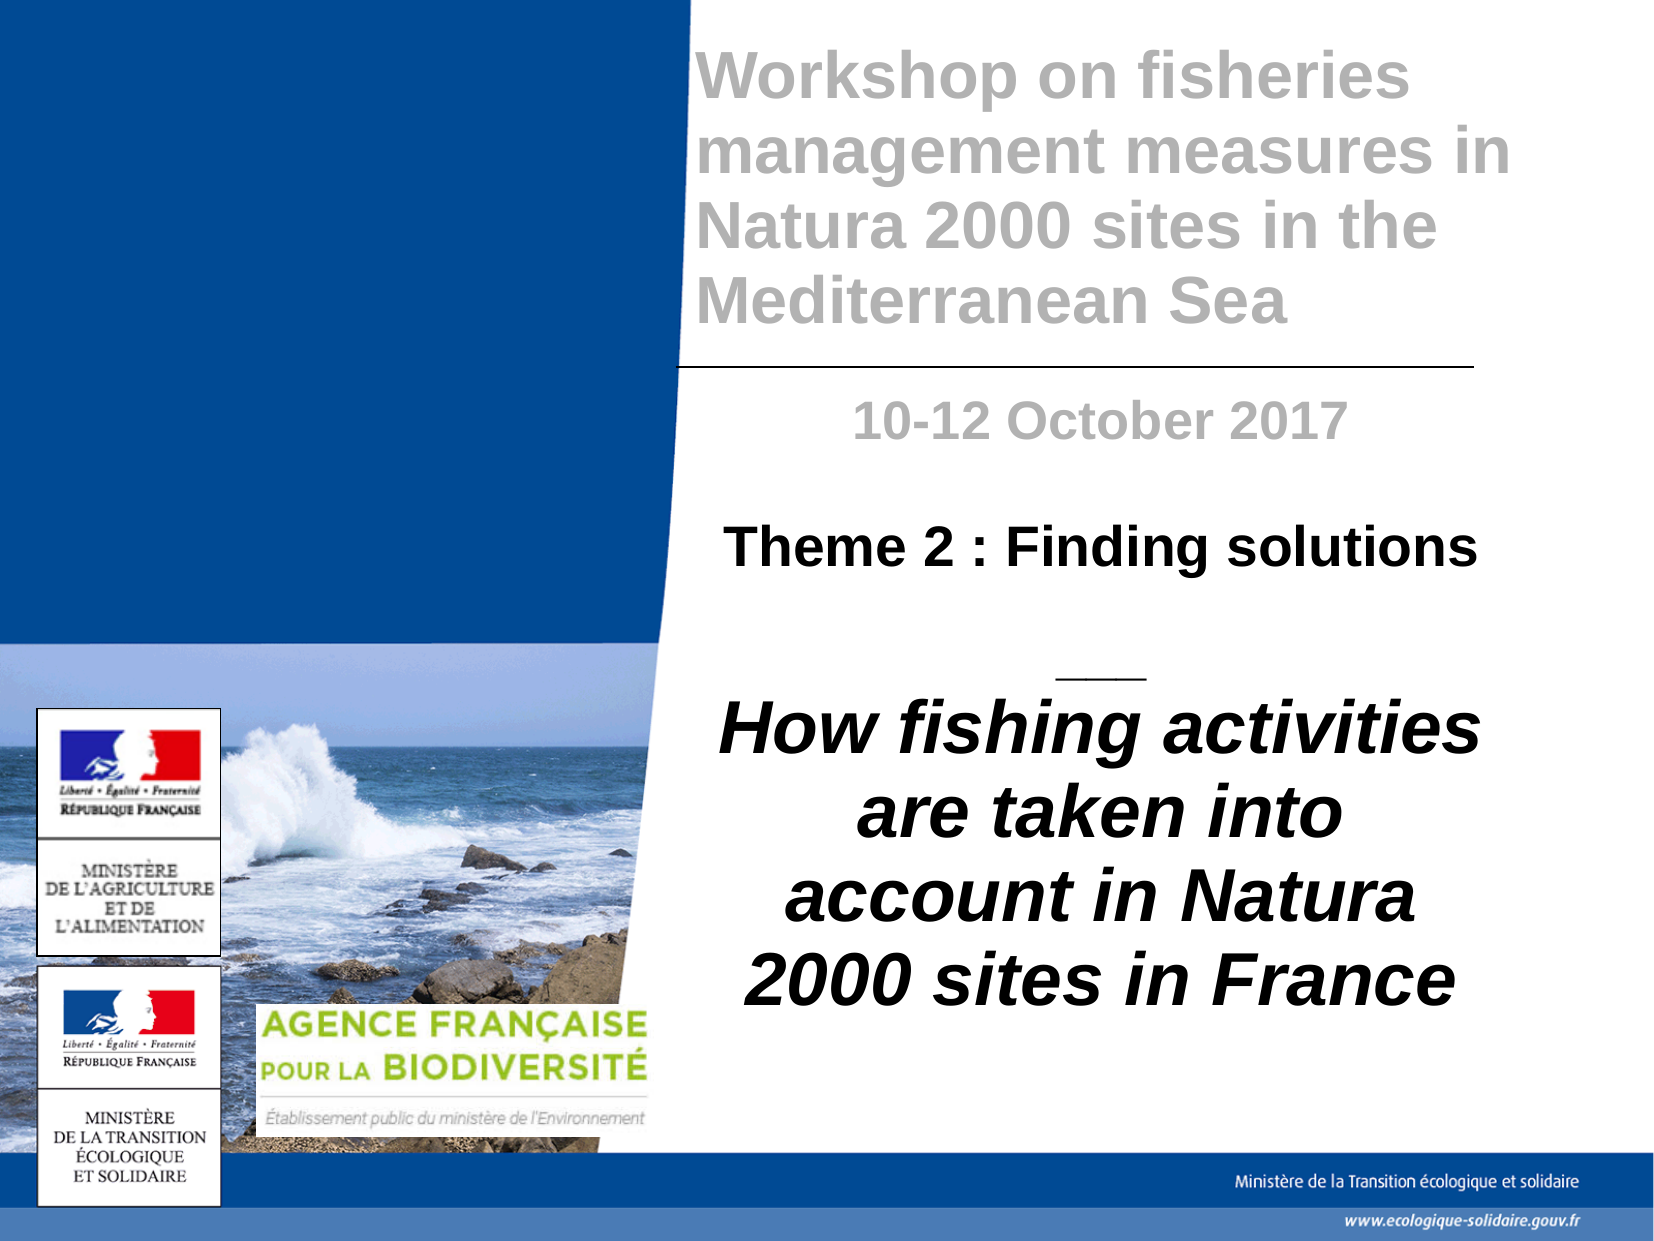

# Workshop on fisheries management measures in Natura 2000 sites in the Mediterranean Sea
10-12 October 2017
Theme 2 : Finding solutions
___
How fishing activities are taken into account in Natura 2000 sites in France